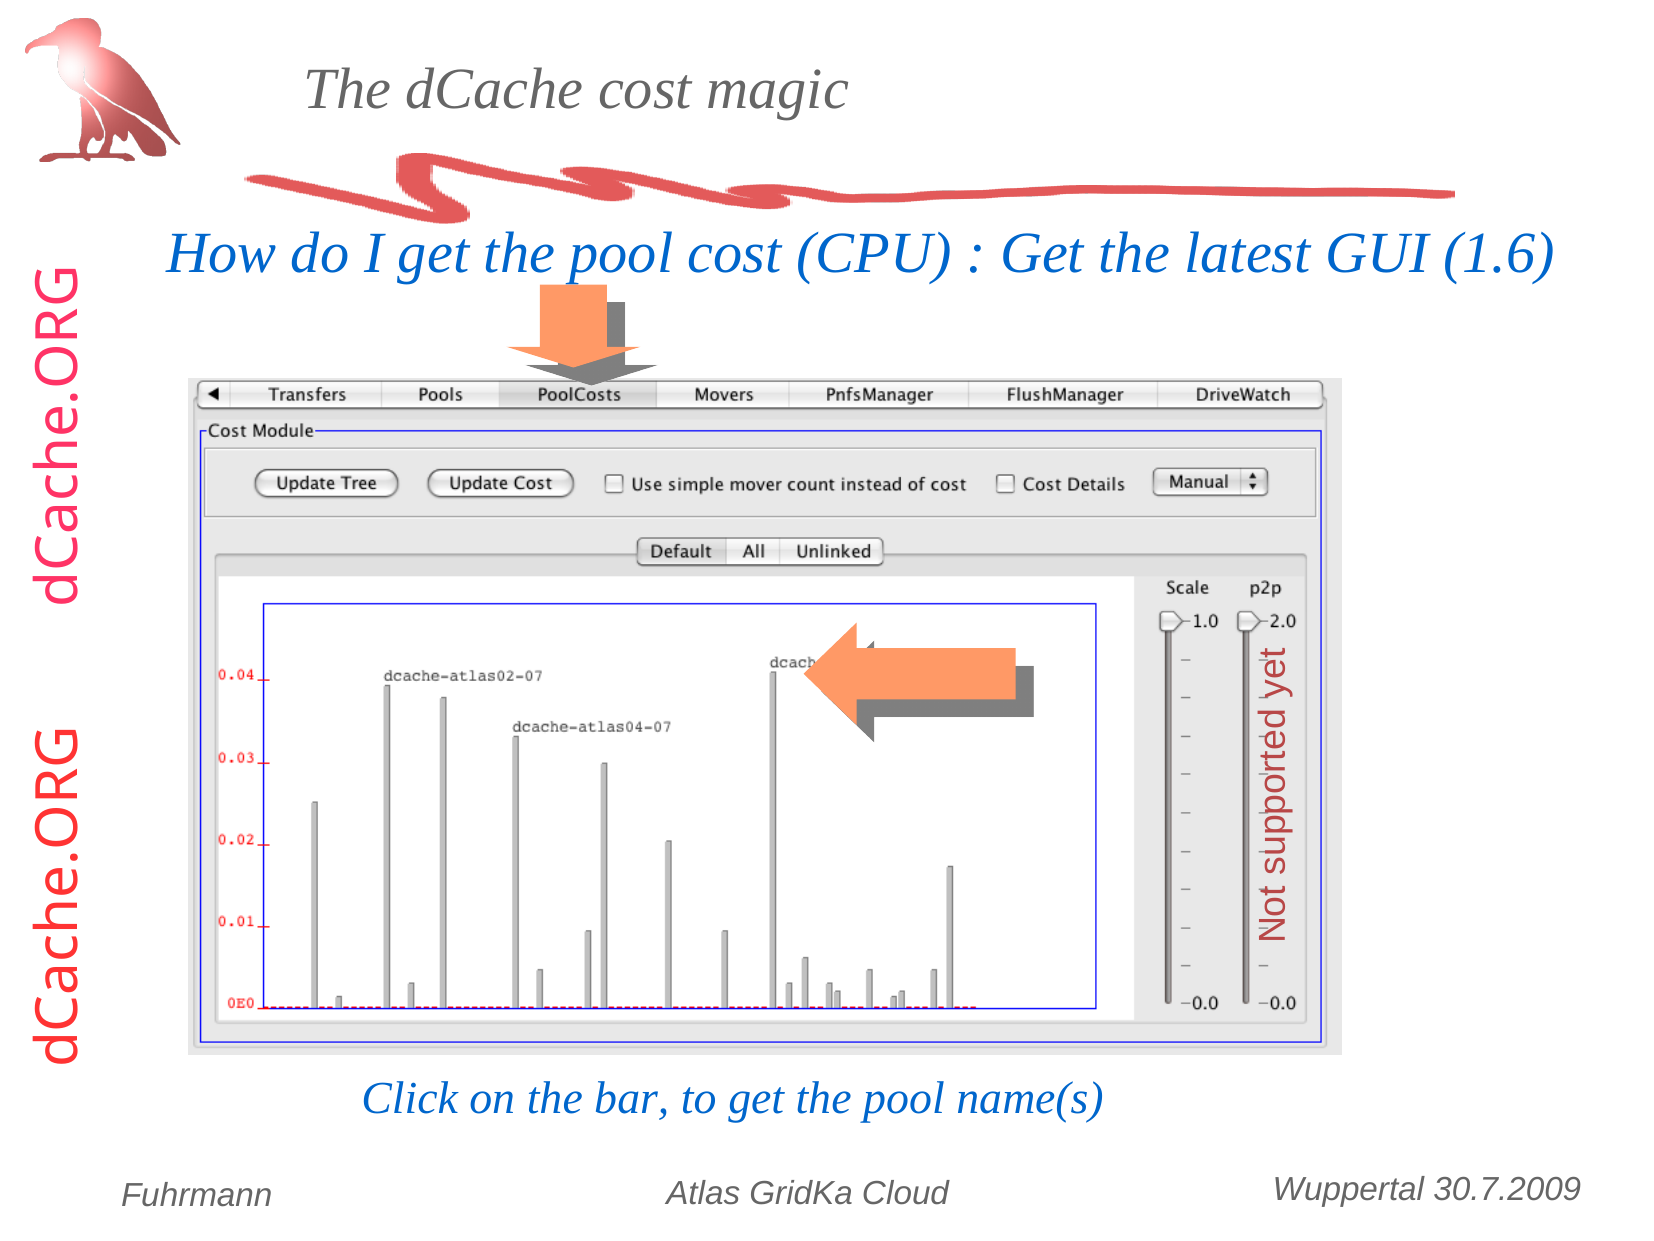

The dCache cost magic
How do I get the pool cost (CPU) : Get the latest GUI (1.6)
Not supported yet
Not supported yet
Click on the bar, to get the pool name(s)